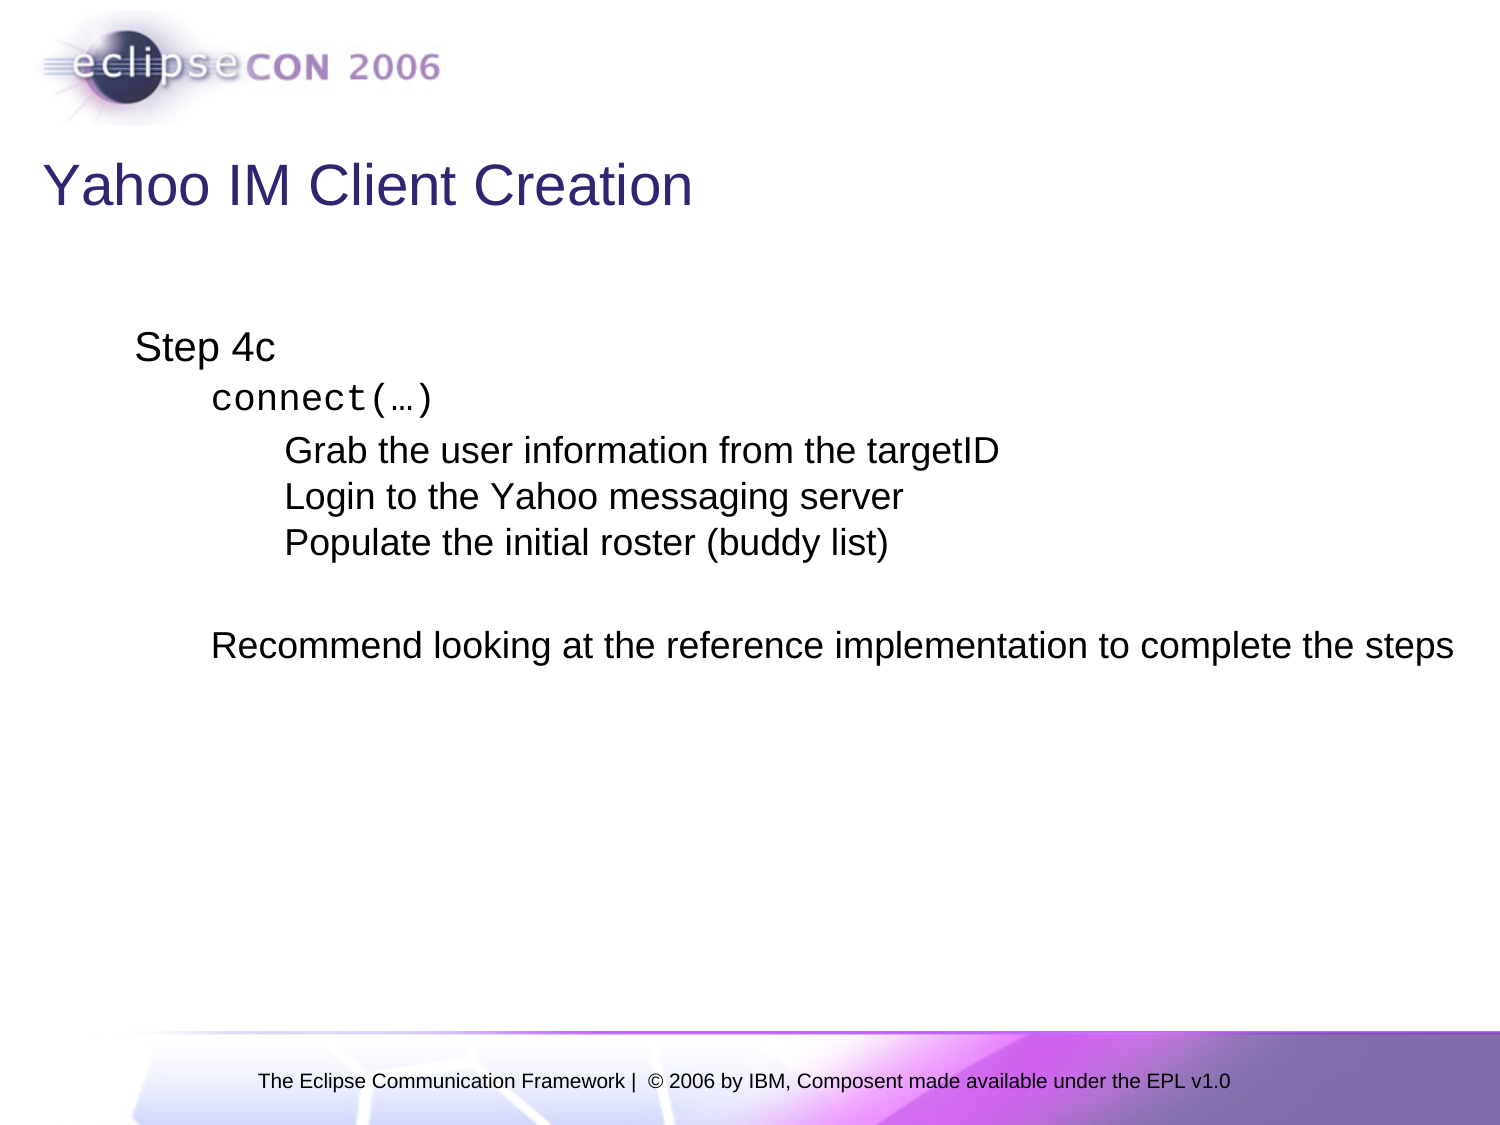

# Yahoo IM Client Creation
Step 4c
connect(…)
Grab the user information from the targetID
Login to the Yahoo messaging server
Populate the initial roster (buddy list)
Recommend looking at the reference implementation to complete the steps